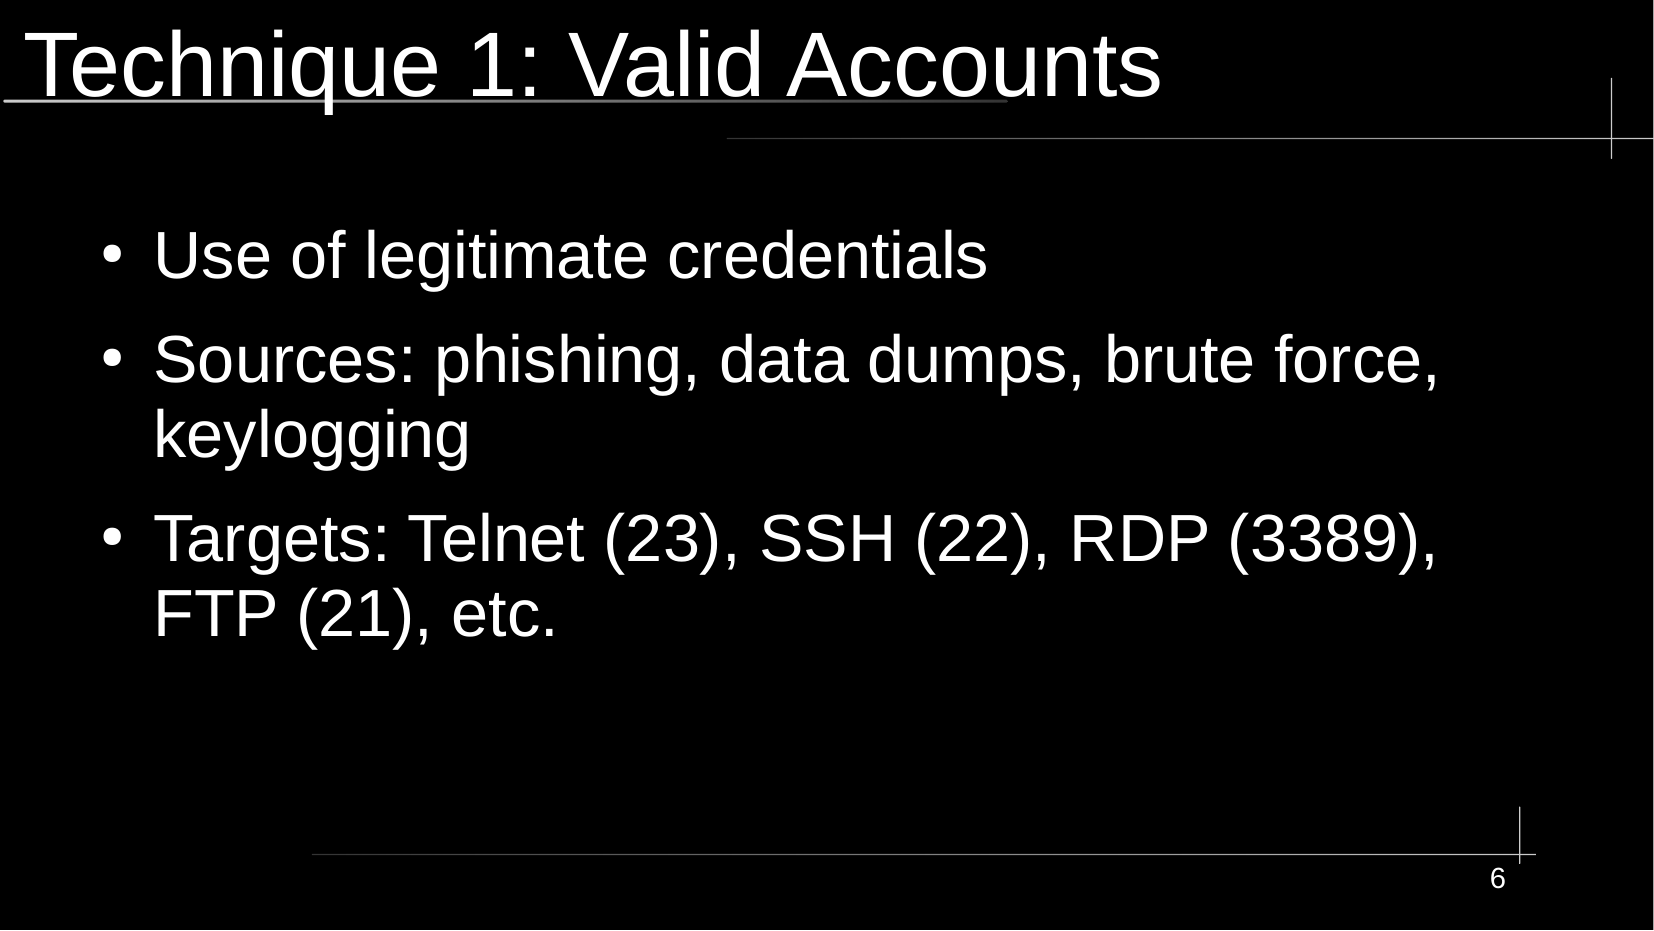

# Technique 1: Valid Accounts
Use of legitimate credentials
Sources: phishing, data dumps, brute force, keylogging
Targets: Telnet (23), SSH (22), RDP (3389), FTP (21), etc.
6